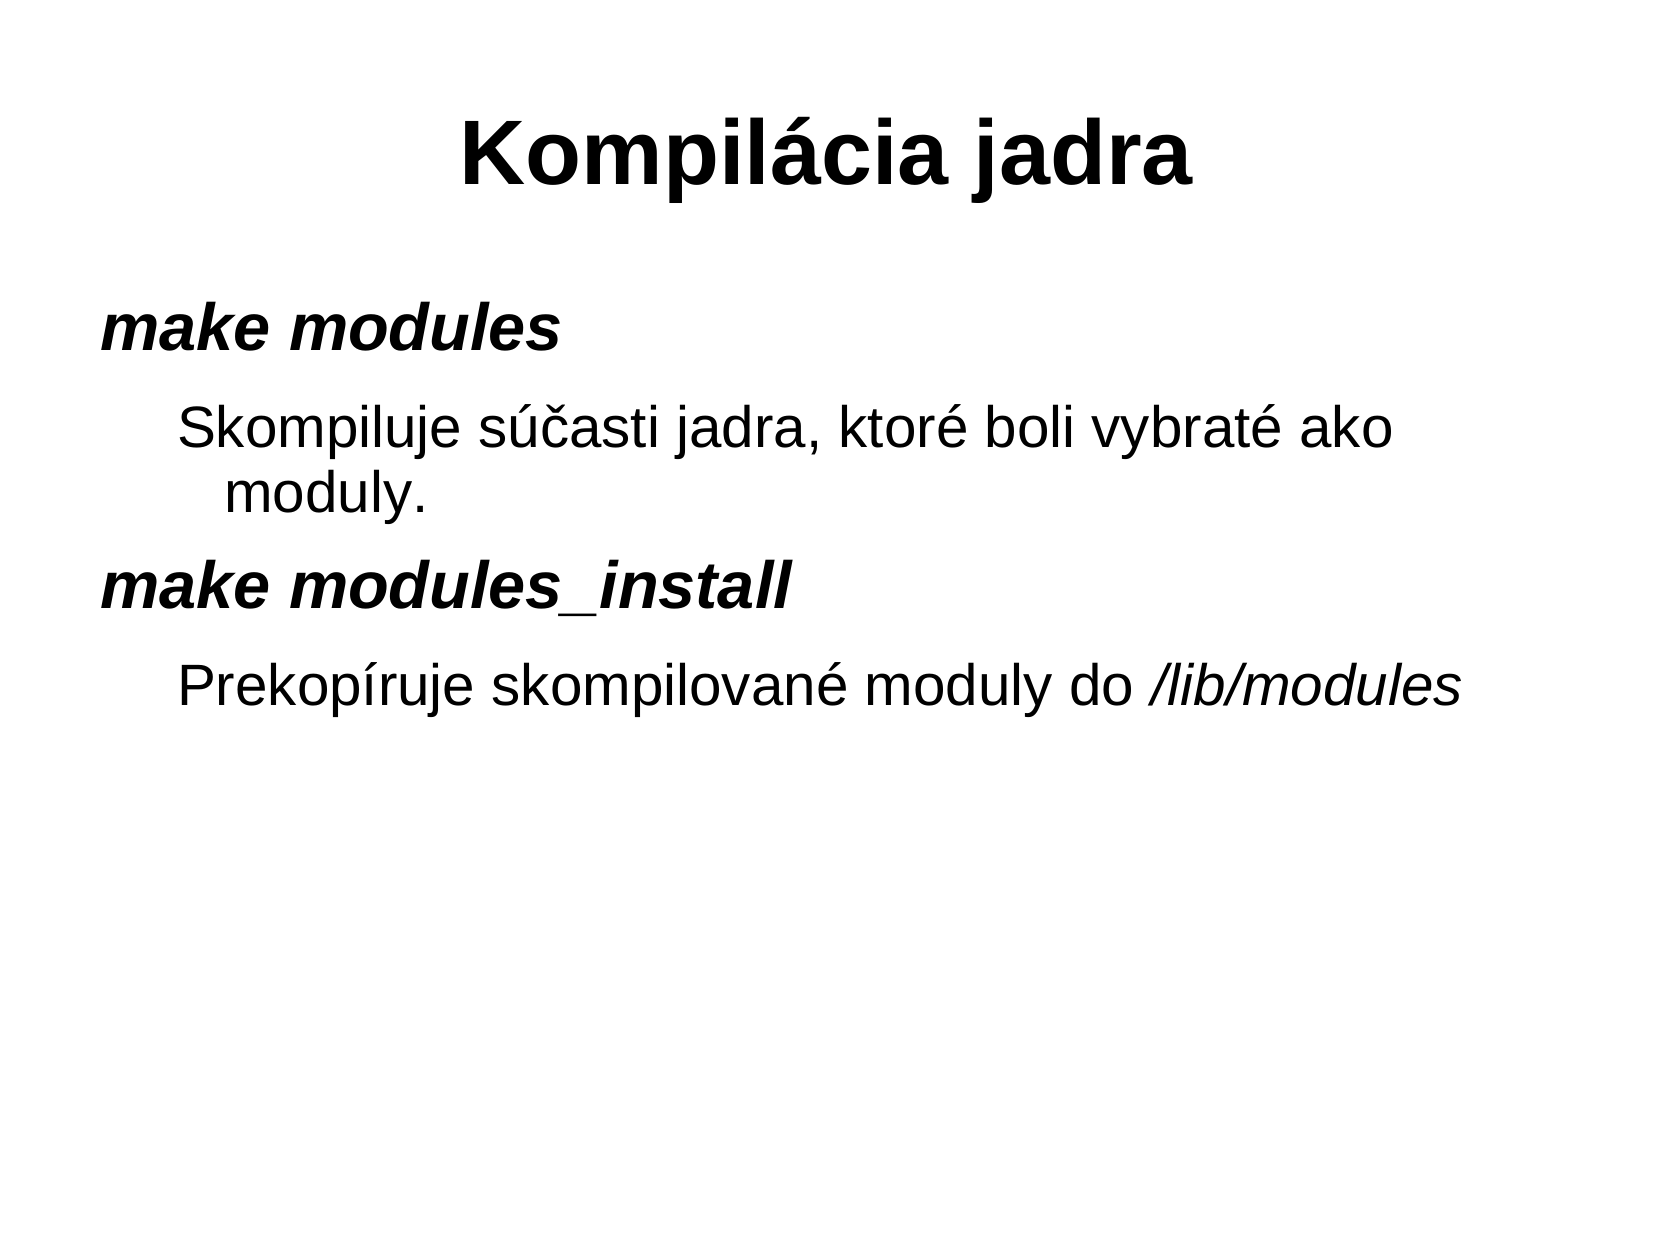

# Kompilácia jadra
make modules
Skompiluje súčasti jadra, ktoré boli vybraté ako moduly.
make modules_install
Prekopíruje skompilované moduly do /lib/modules